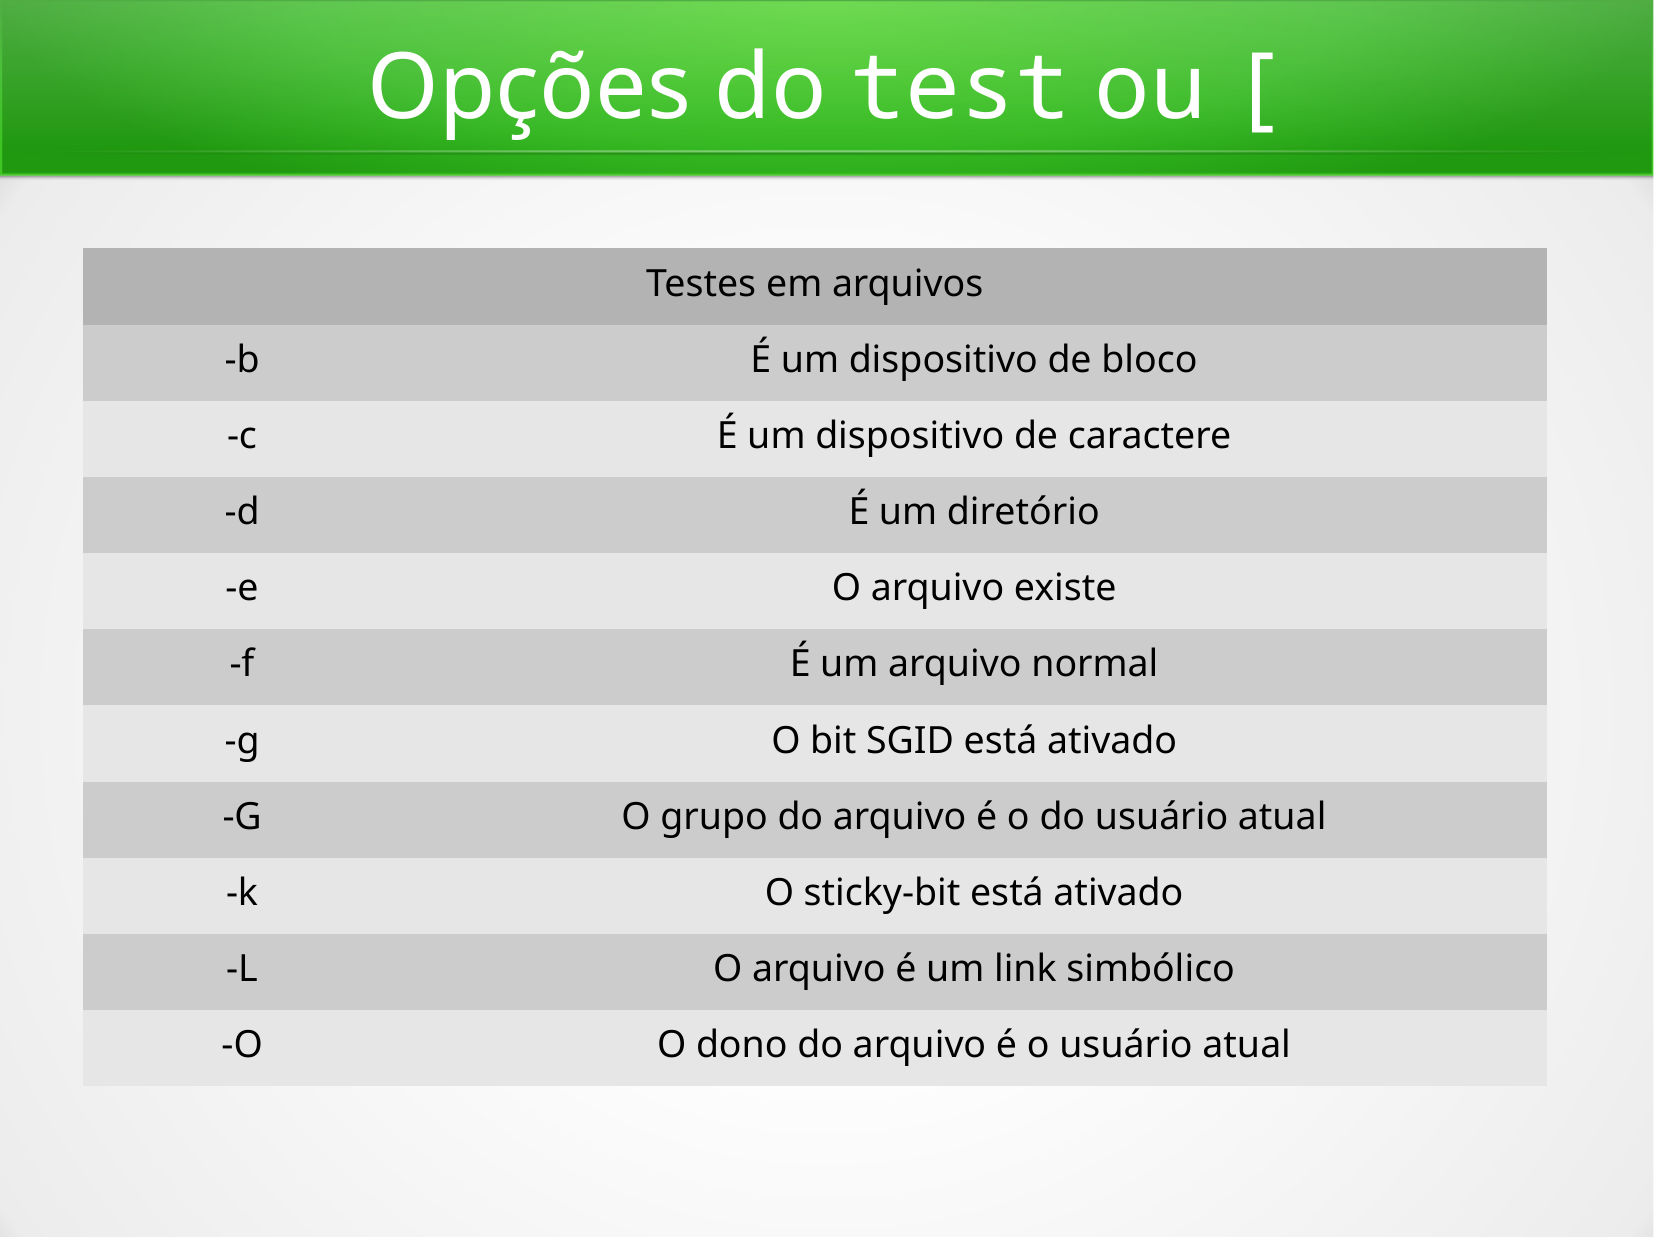

# Opções do test ou [
| Testes em arquivos | |
| --- | --- |
| -b | É um dispositivo de bloco |
| -c | É um dispositivo de caractere |
| -d | É um diretório |
| -e | O arquivo existe |
| -f | É um arquivo normal |
| -g | O bit SGID está ativado |
| -G | O grupo do arquivo é o do usuário atual |
| -k | O sticky-bit está ativado |
| -L | O arquivo é um link simbólico |
| -O | O dono do arquivo é o usuário atual |